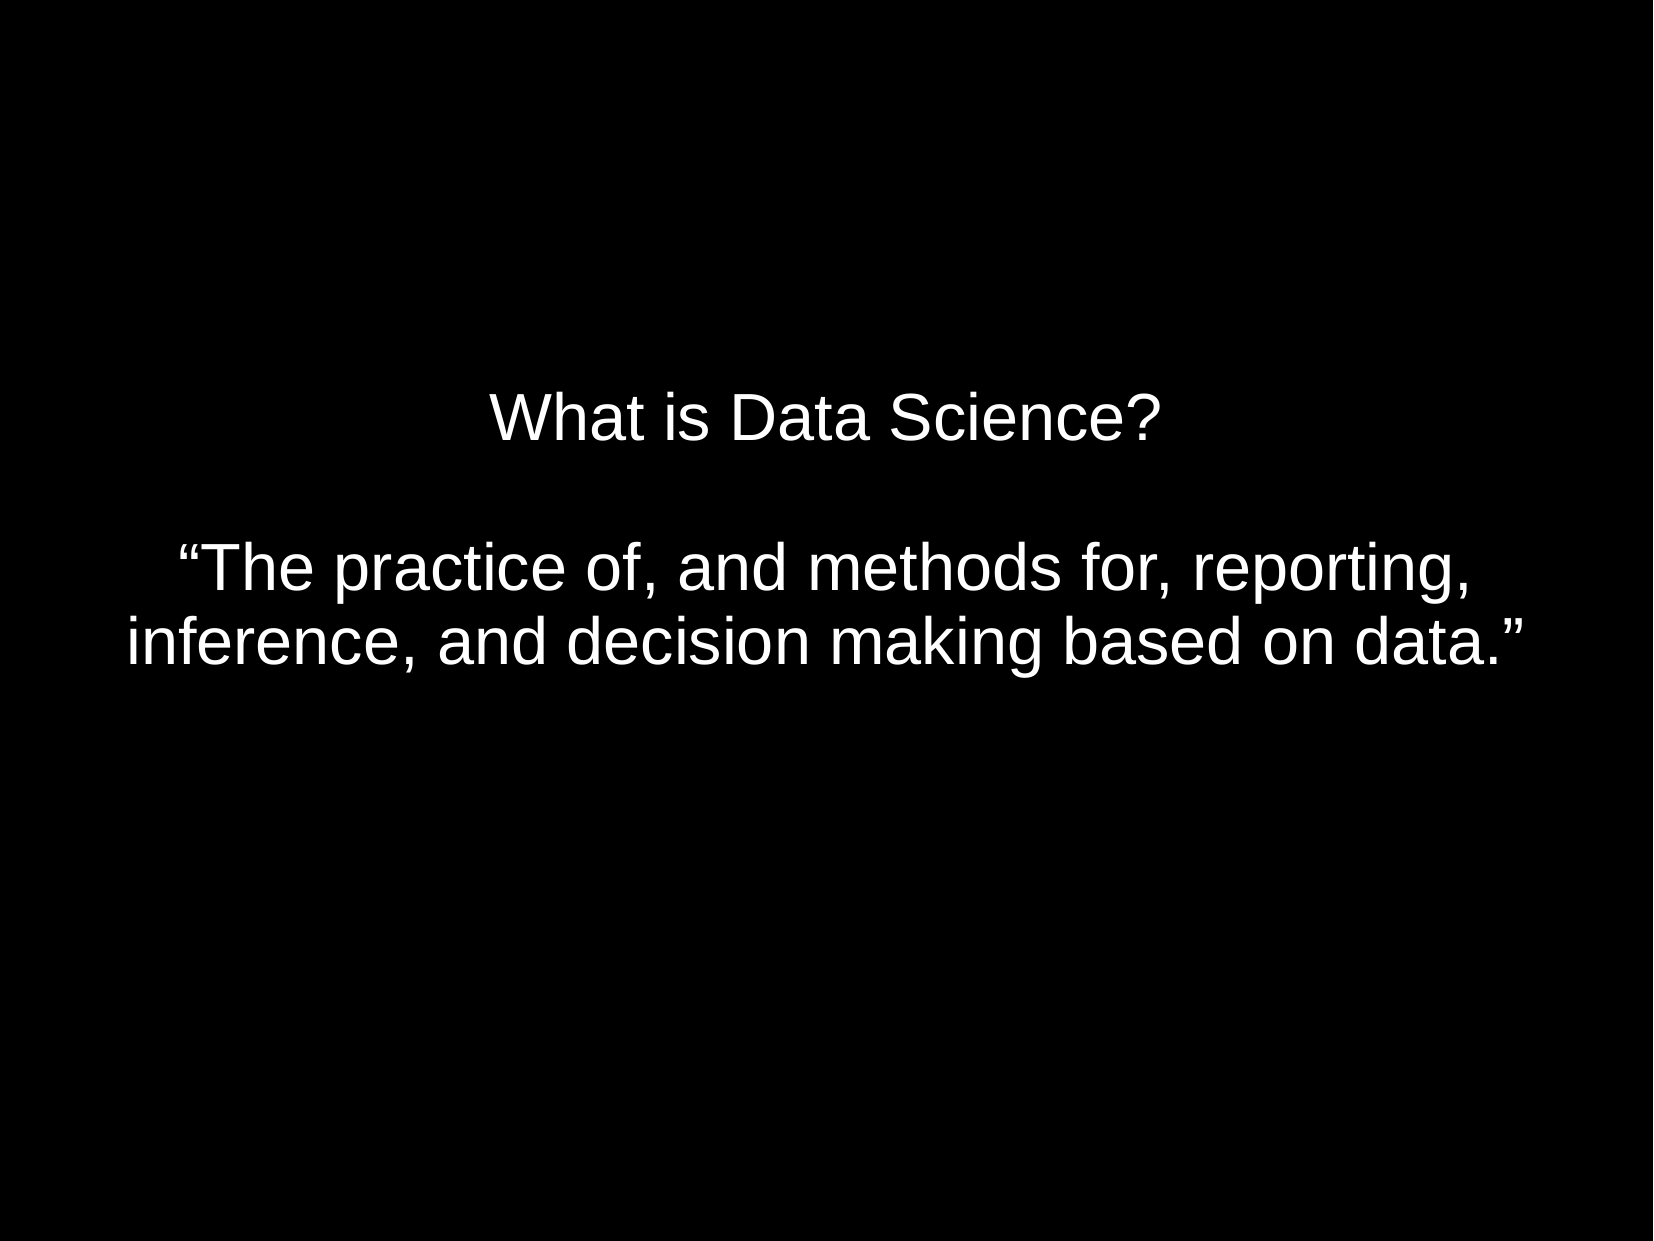

# What is Data Science?
“The practice of, and methods for, reporting, inference, and decision making based on data.”